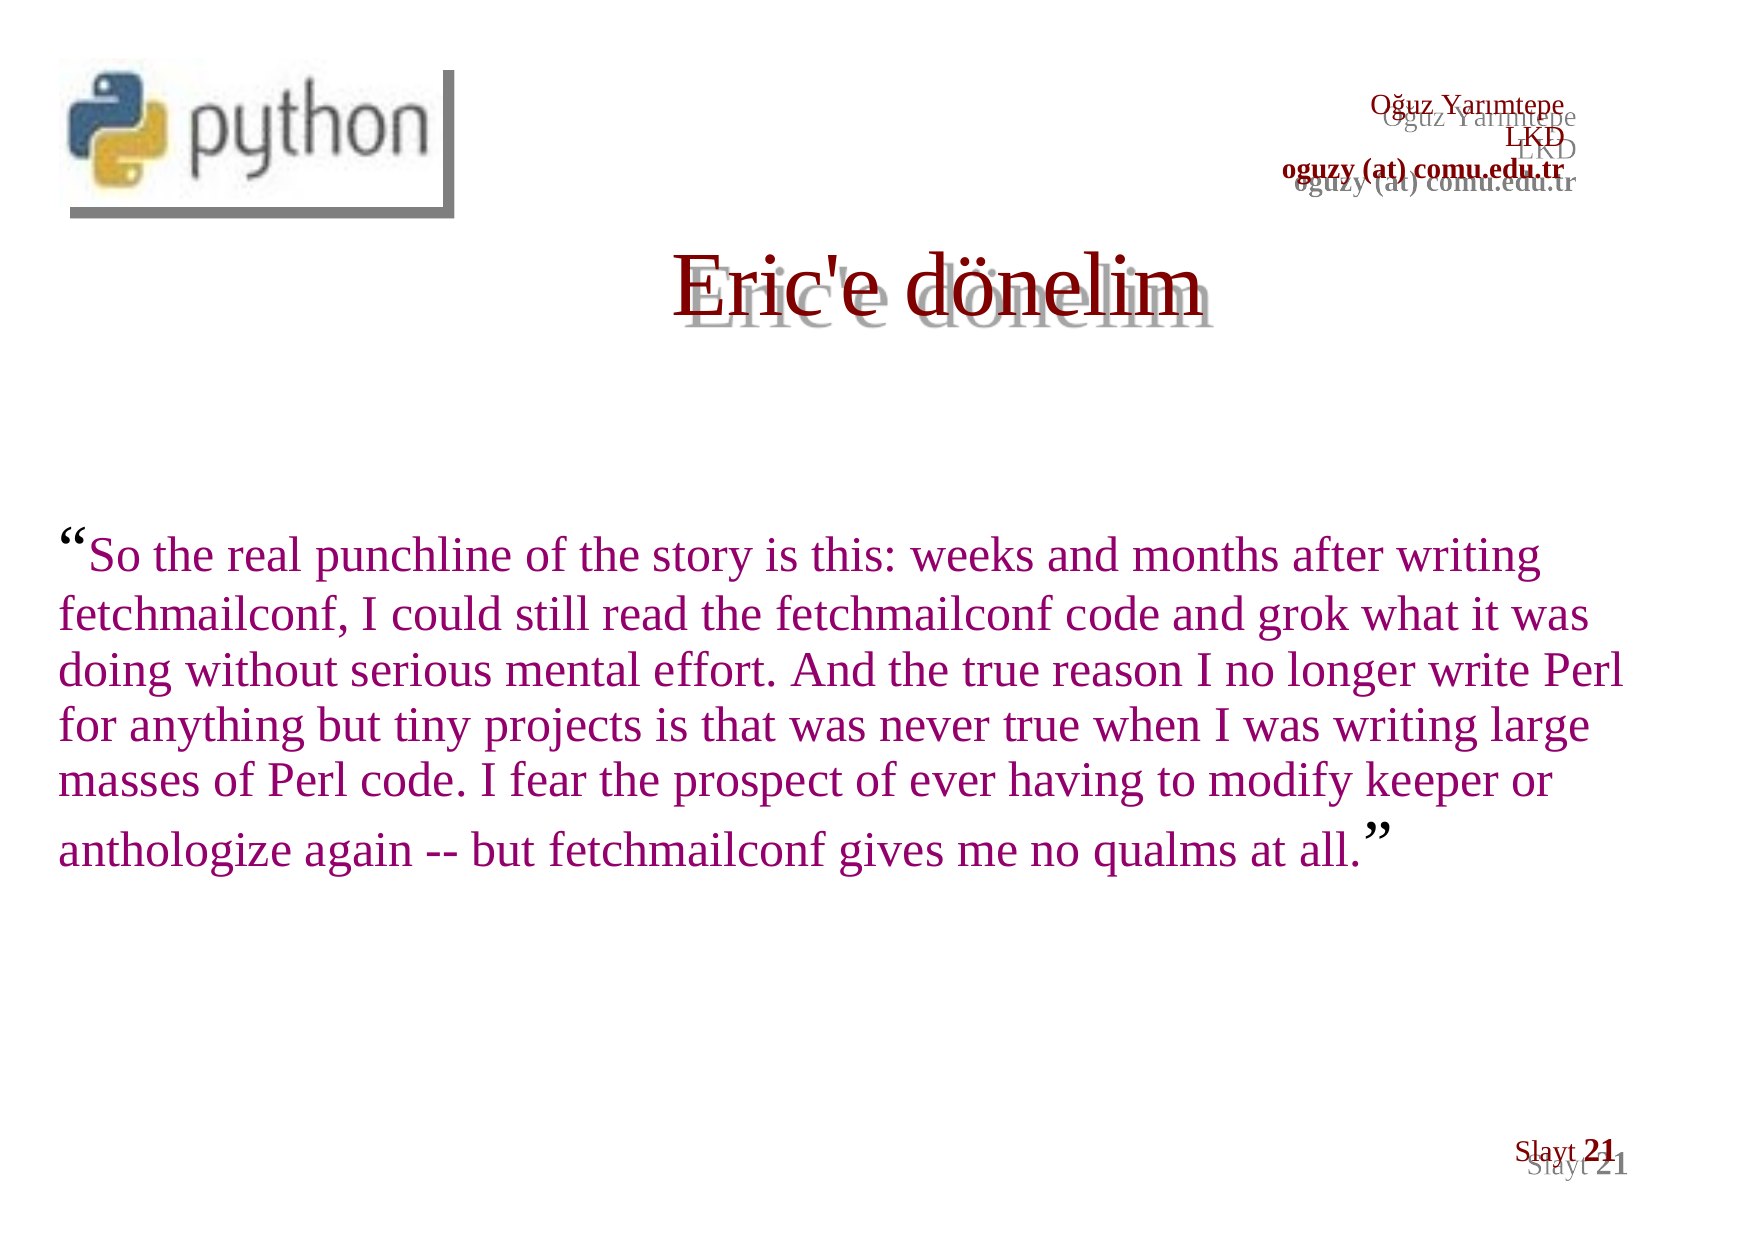

# Eric'e dönelim
“So the real punchline of the story is this: weeks and months after writing fetchmailconf, I could still read the fetchmailconf code and grok what it was doing without serious mental effort. And the true reason I no longer write Perl for anything but tiny projects is that was never true when I was writing large masses of Perl code. I fear the prospect of ever having to modify keeper or anthologize again -- but fetchmailconf gives me no qualms at all.”